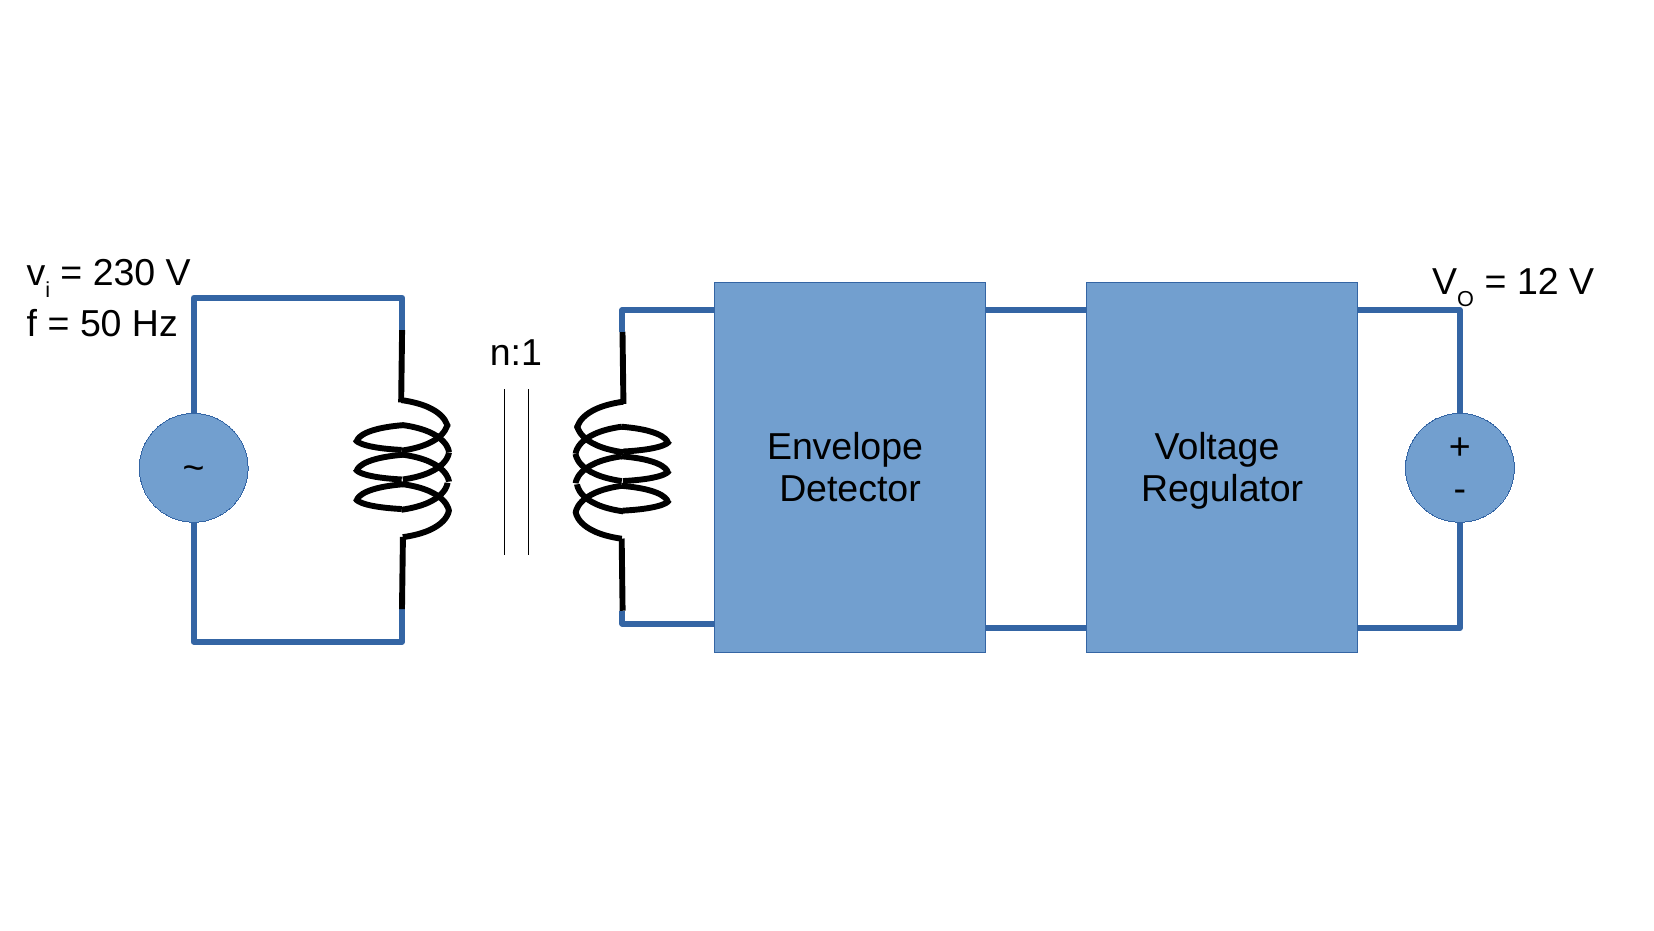

vi = 230 V
f = 50 Hz
VO = 12 V
Envelope
Detector
Voltage
Regulator
n:1
~
+
-